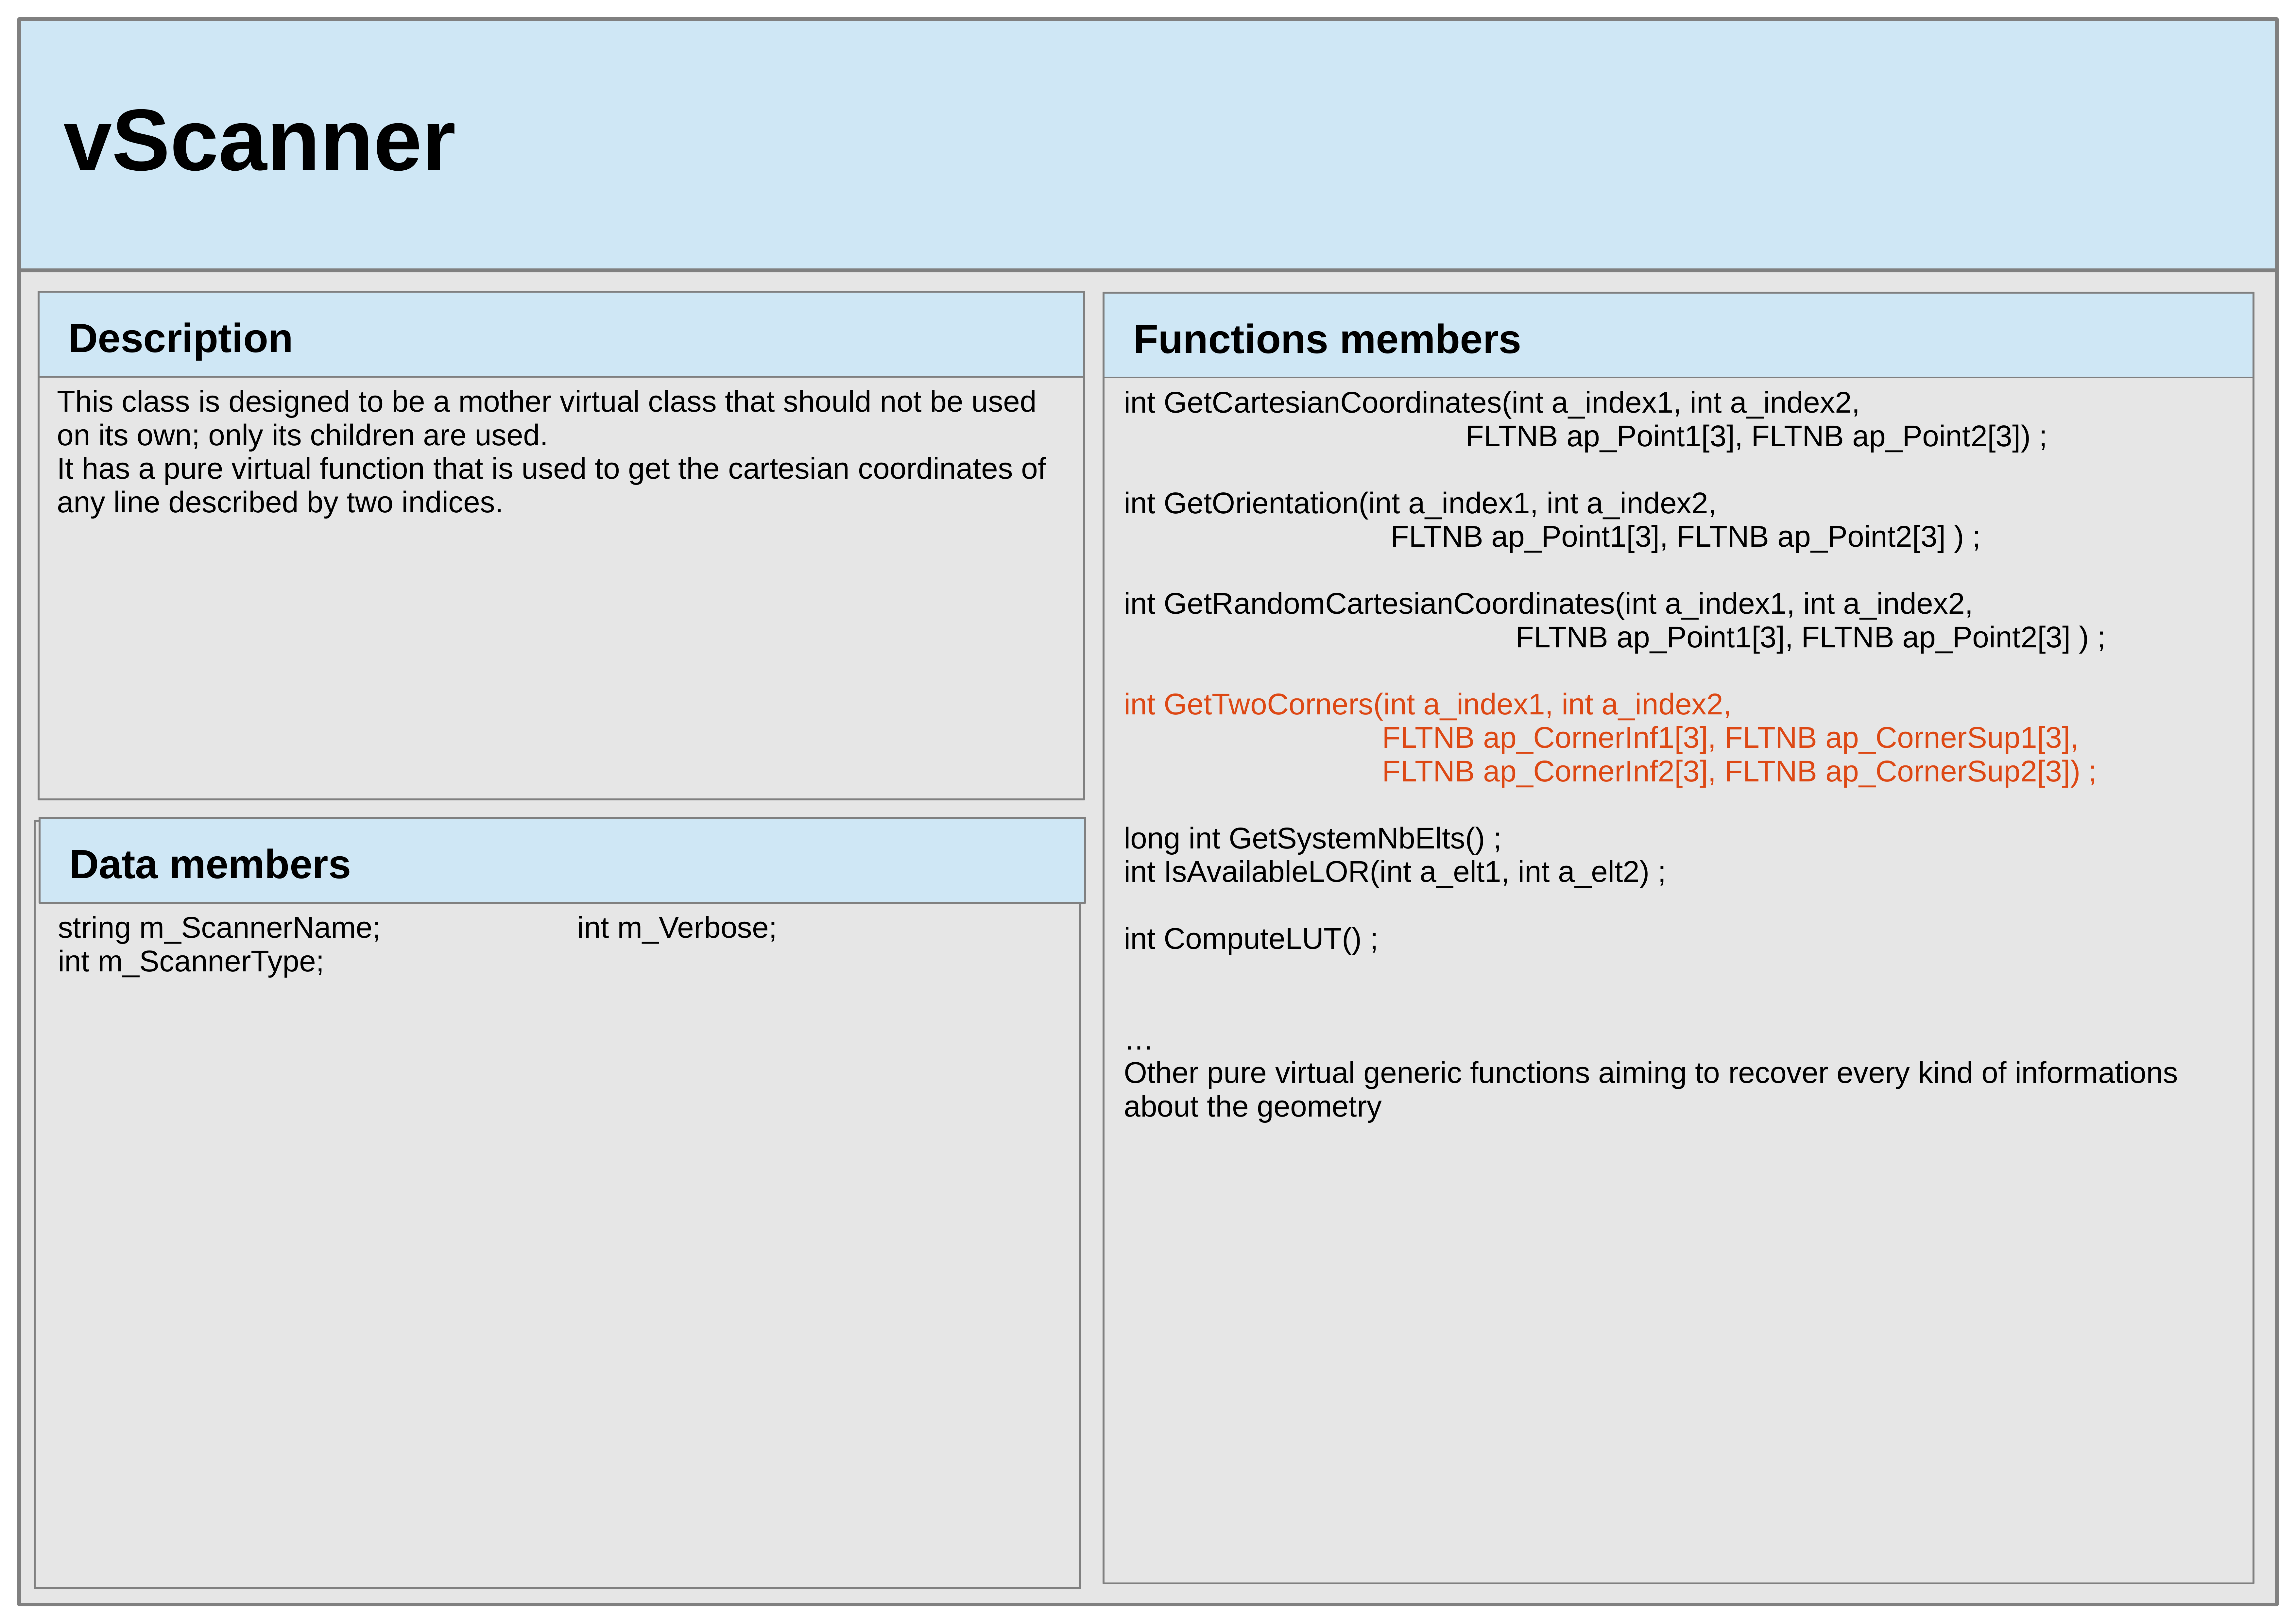

vScanner
Description
Functions members
This class is designed to be a mother virtual class that should not be used on its own; only its children are used.
It has a pure virtual function that is used to get the cartesian coordinates of any line described by two indices.
int GetCartesianCoordinates(int a_index1, int a_index2,
 FLTNB ap_Point1[3], FLTNB ap_Point2[3]) ;
int GetOrientation(int a_index1, int a_index2,
 FLTNB ap_Point1[3], FLTNB ap_Point2[3] ) ;
int GetRandomCartesianCoordinates(int a_index1, int a_index2,
 FLTNB ap_Point1[3], FLTNB ap_Point2[3] ) ;
int GetTwoCorners(int a_index1, int a_index2,
 FLTNB ap_CornerInf1[3], FLTNB ap_CornerSup1[3],
 FLTNB ap_CornerInf2[3], FLTNB ap_CornerSup2[3]) ;
long int GetSystemNbElts() ;
int IsAvailableLOR(int a_elt1, int a_elt2) ;
int ComputeLUT() ;
…
Other pure virtual generic functions aiming to recover every kind of informations about the geometry
Data members
string m_ScannerName;
int m_ScannerType;
int m_Verbose;